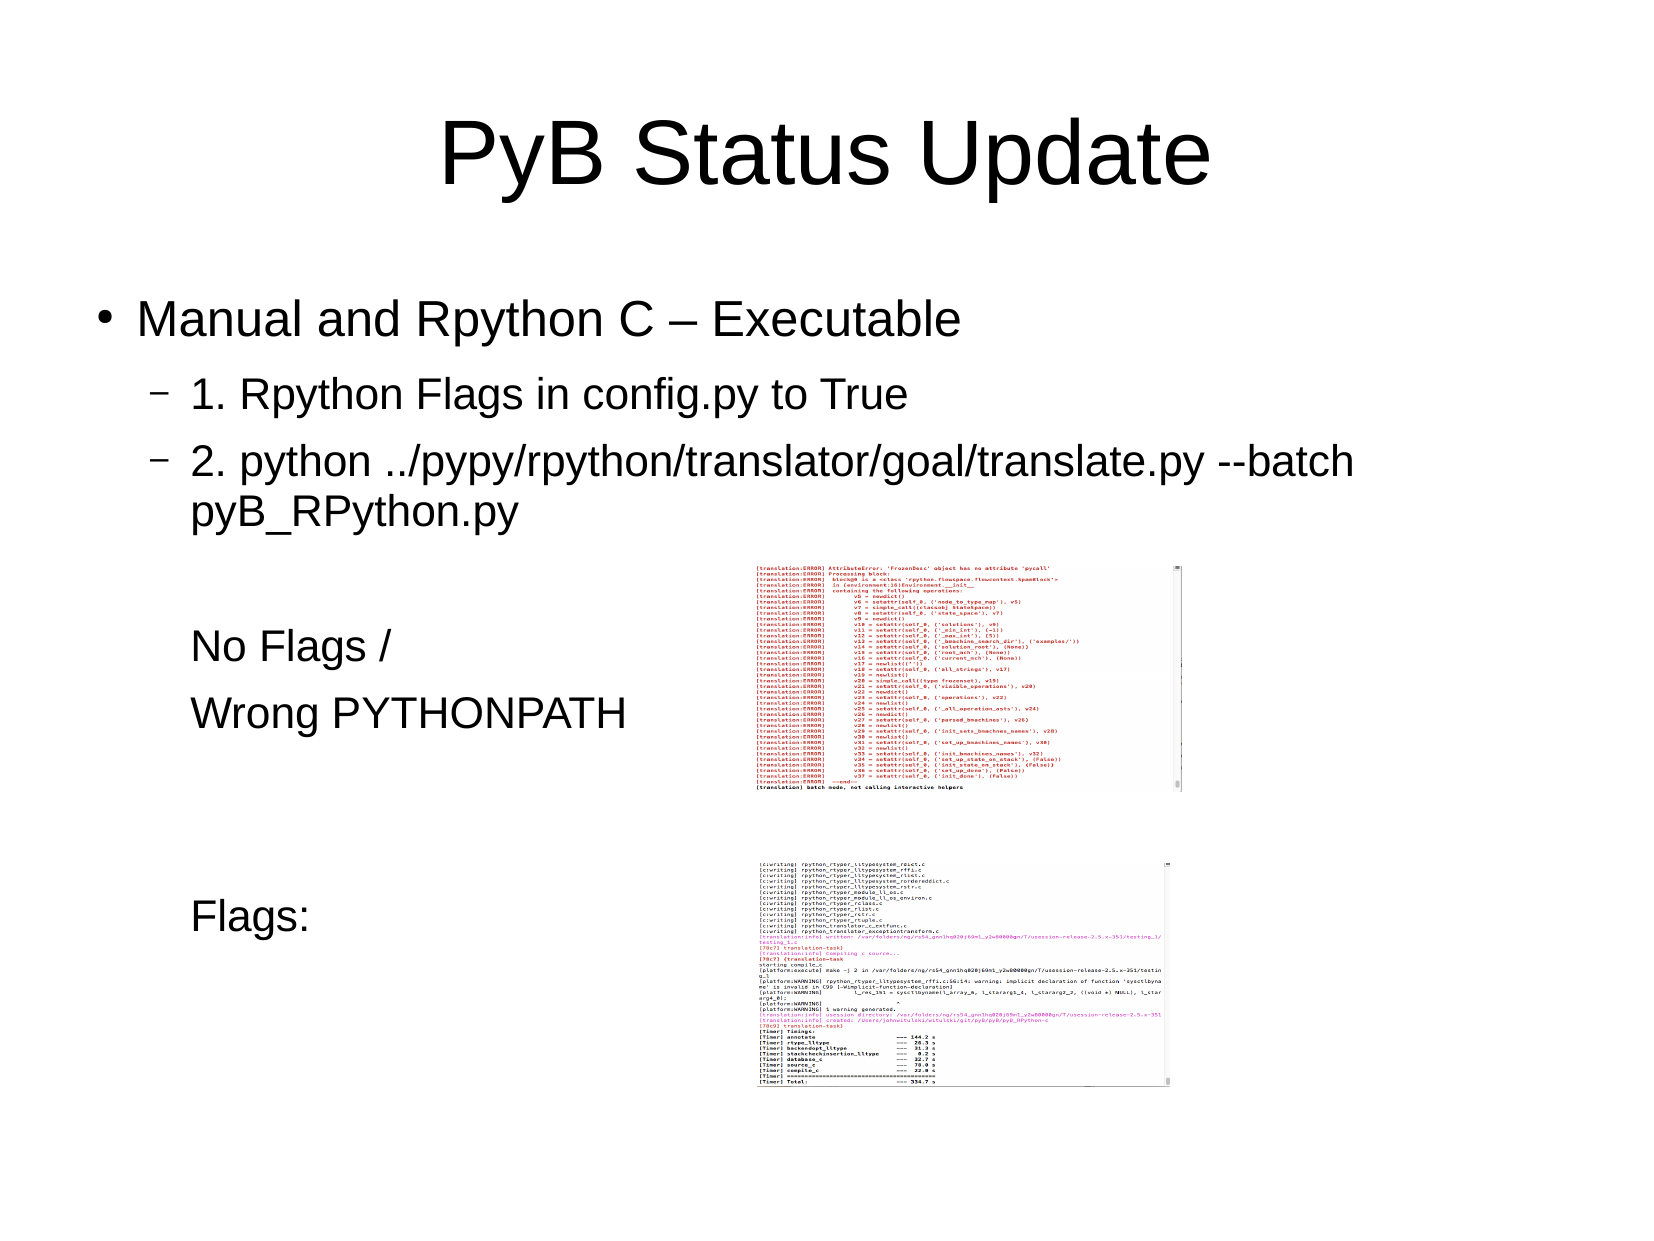

# PyB Status Update
Manual and Rpython C – Executable
1. Rpython Flags in config.py to True
2. python ../pypy/rpython/translator/goal/translate.py --batch pyB_RPython.py
No Flags /
Wrong PYTHONPATH
Flags: